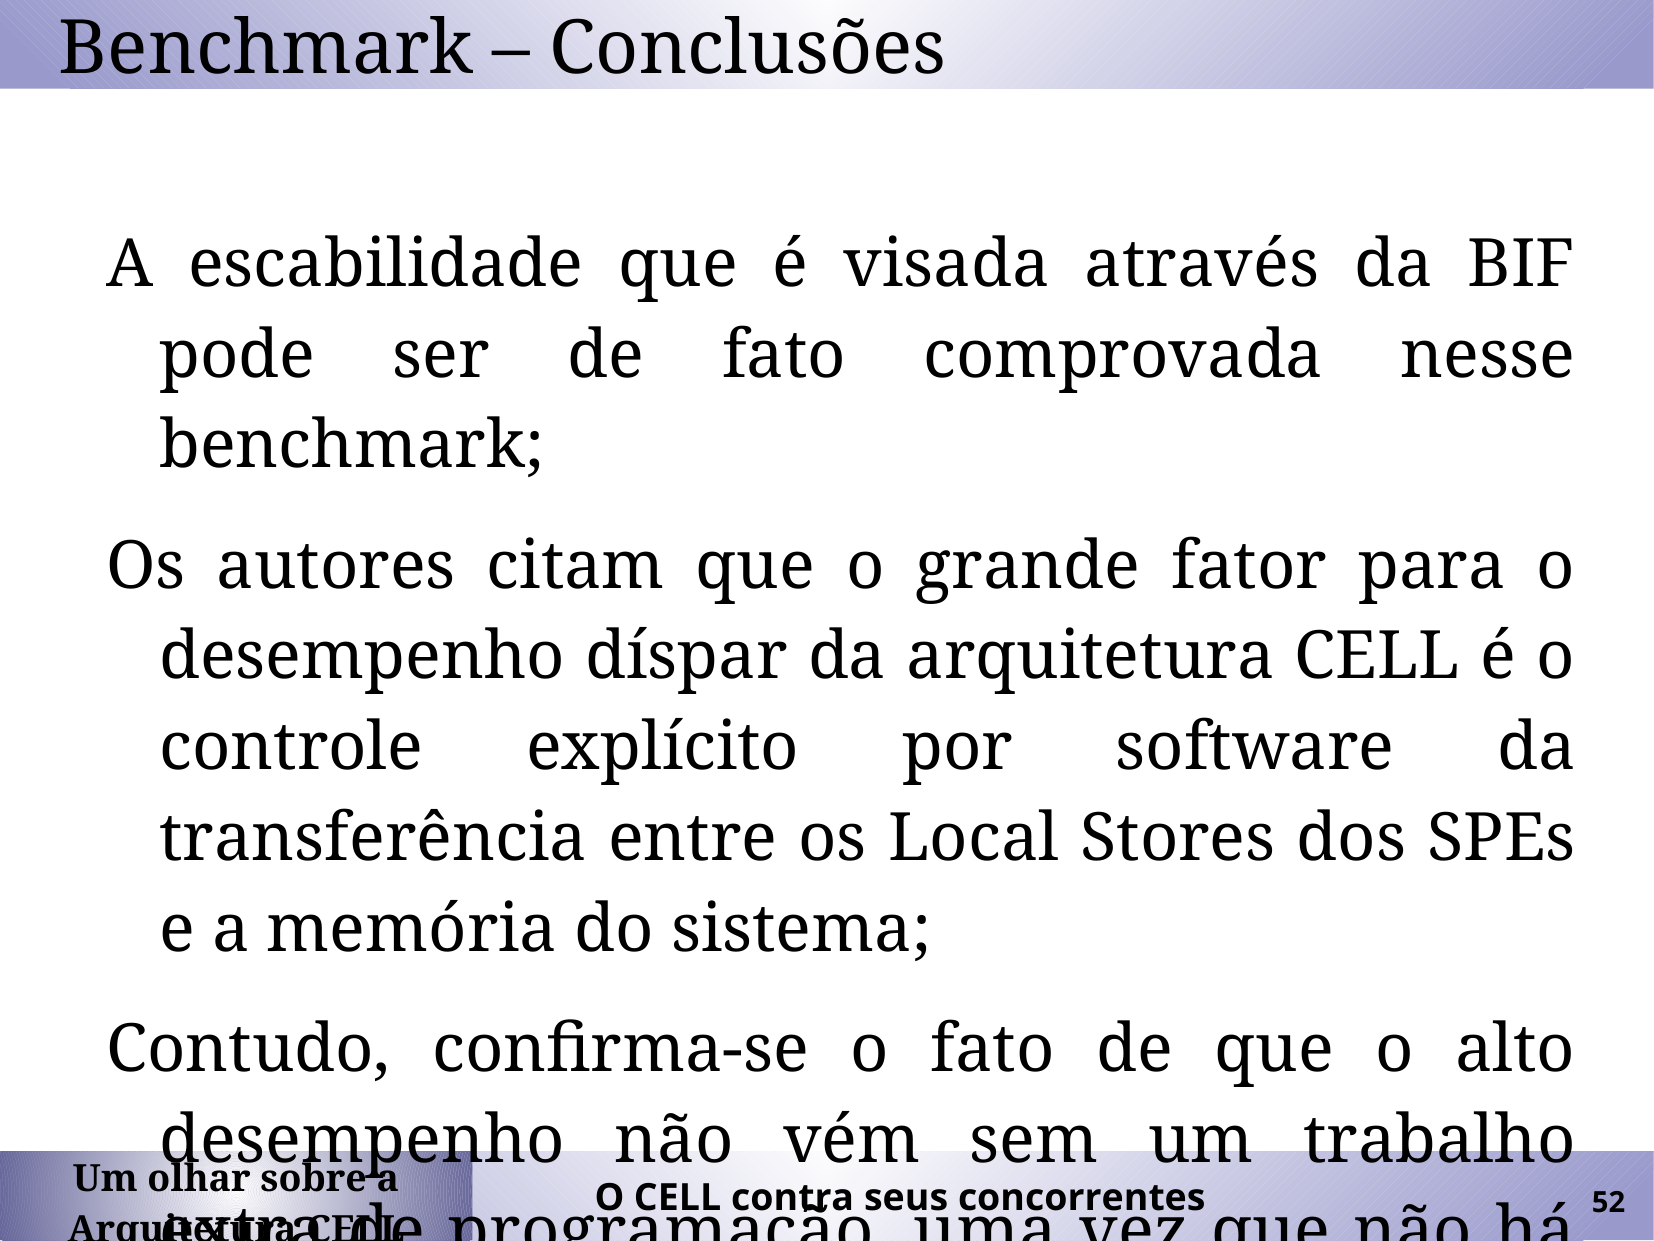

# Benchmark – Conclusões
A escabilidade que é visada através da BIF pode ser de fato comprovada nesse benchmark;
Os autores citam que o grande fator para o desempenho díspar da arquitetura CELL é o controle explícito por software da transferência entre os Local Stores dos SPEs e a memória do sistema;
Contudo, confirma-se o fato de que o alto desempenho não vém sem um trabalho extra de programação, uma vez que não há pleno suporte dos compiladores para as otimizações abordadas e os ambientes para desenvolvimento de software ainda são precoces;
O CELL contra seus concorrentes
52